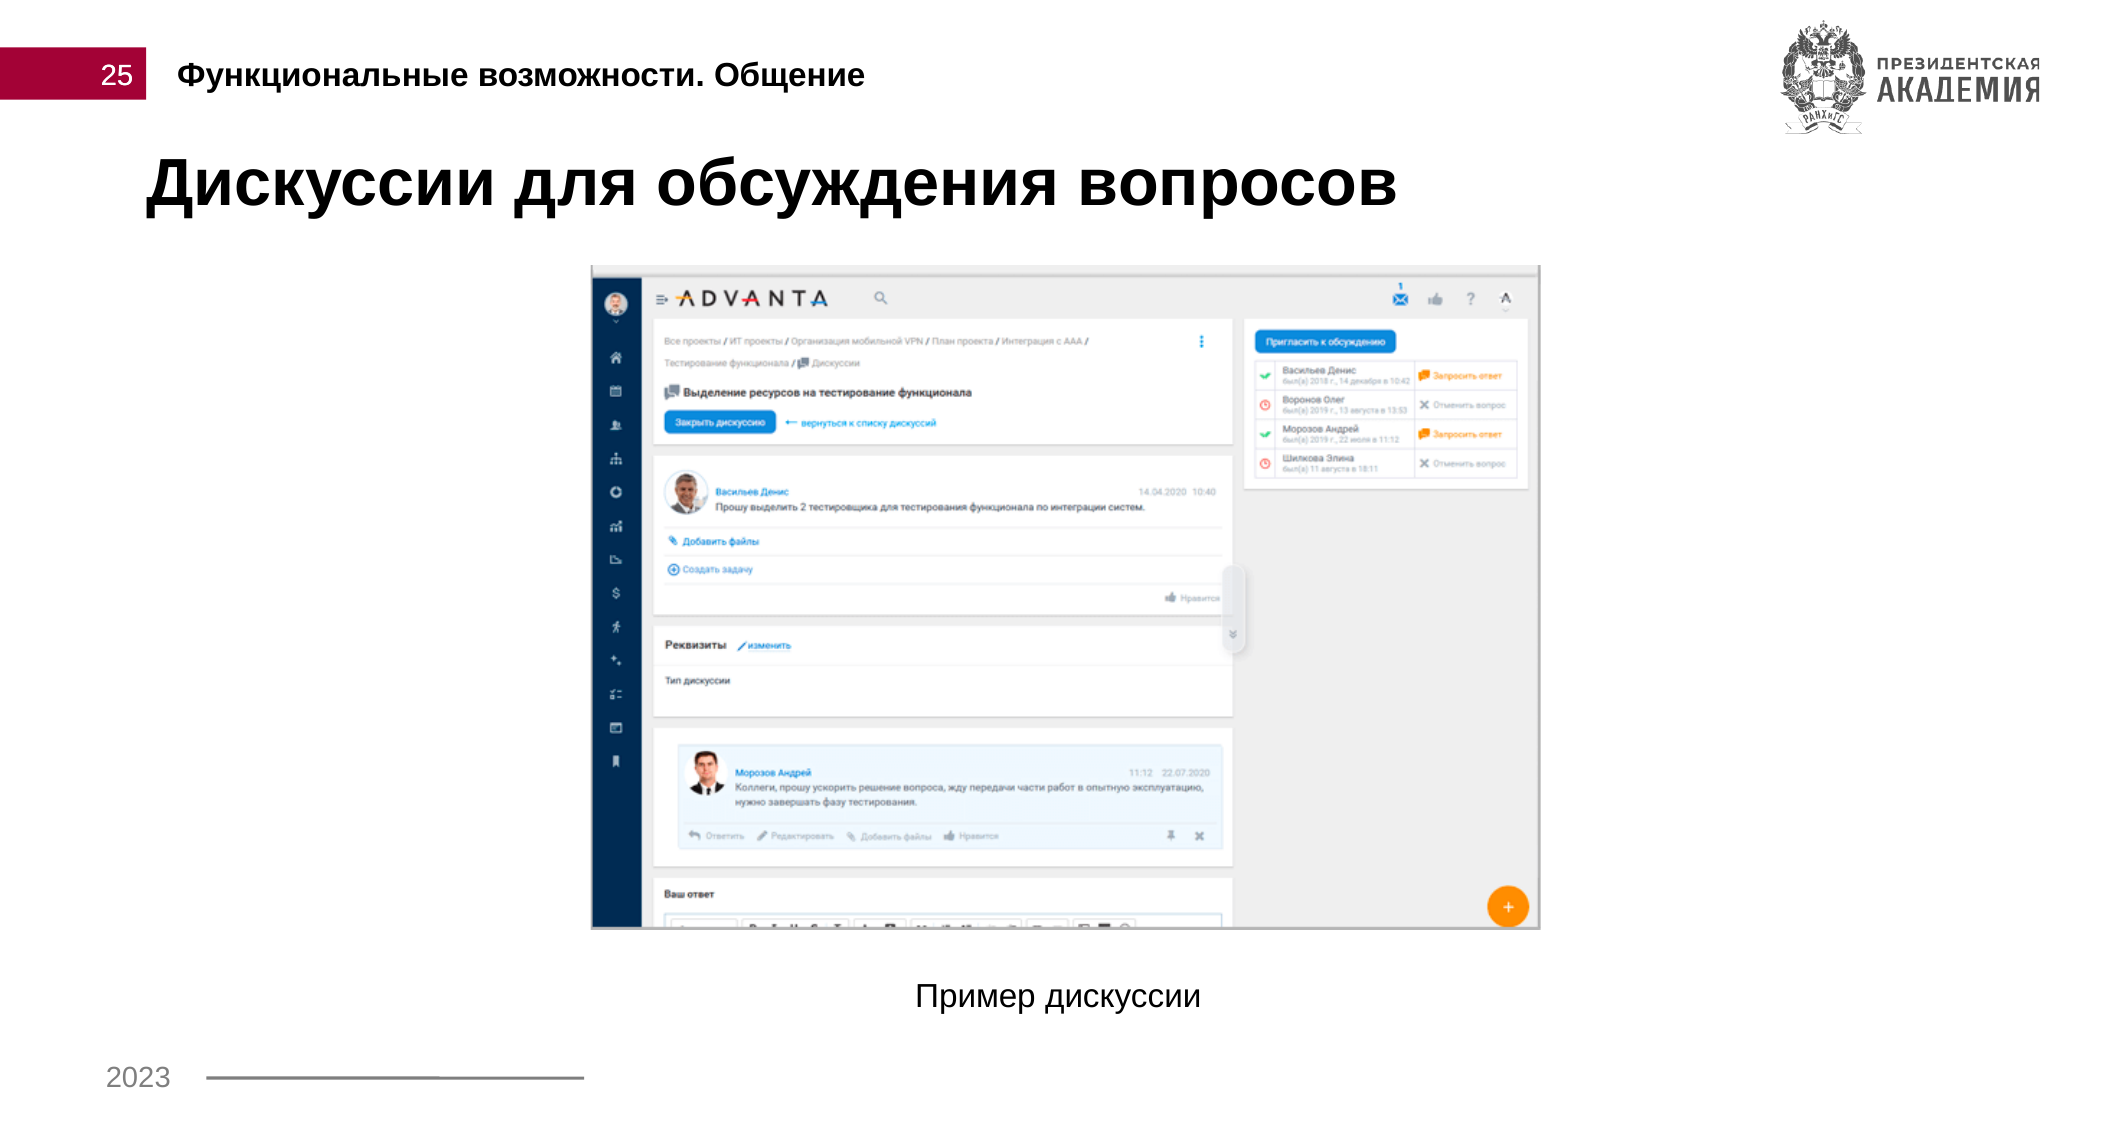

Функциональные возможности. Общение
# Дискуссии для обсуждения вопросов
Пример дискуссии